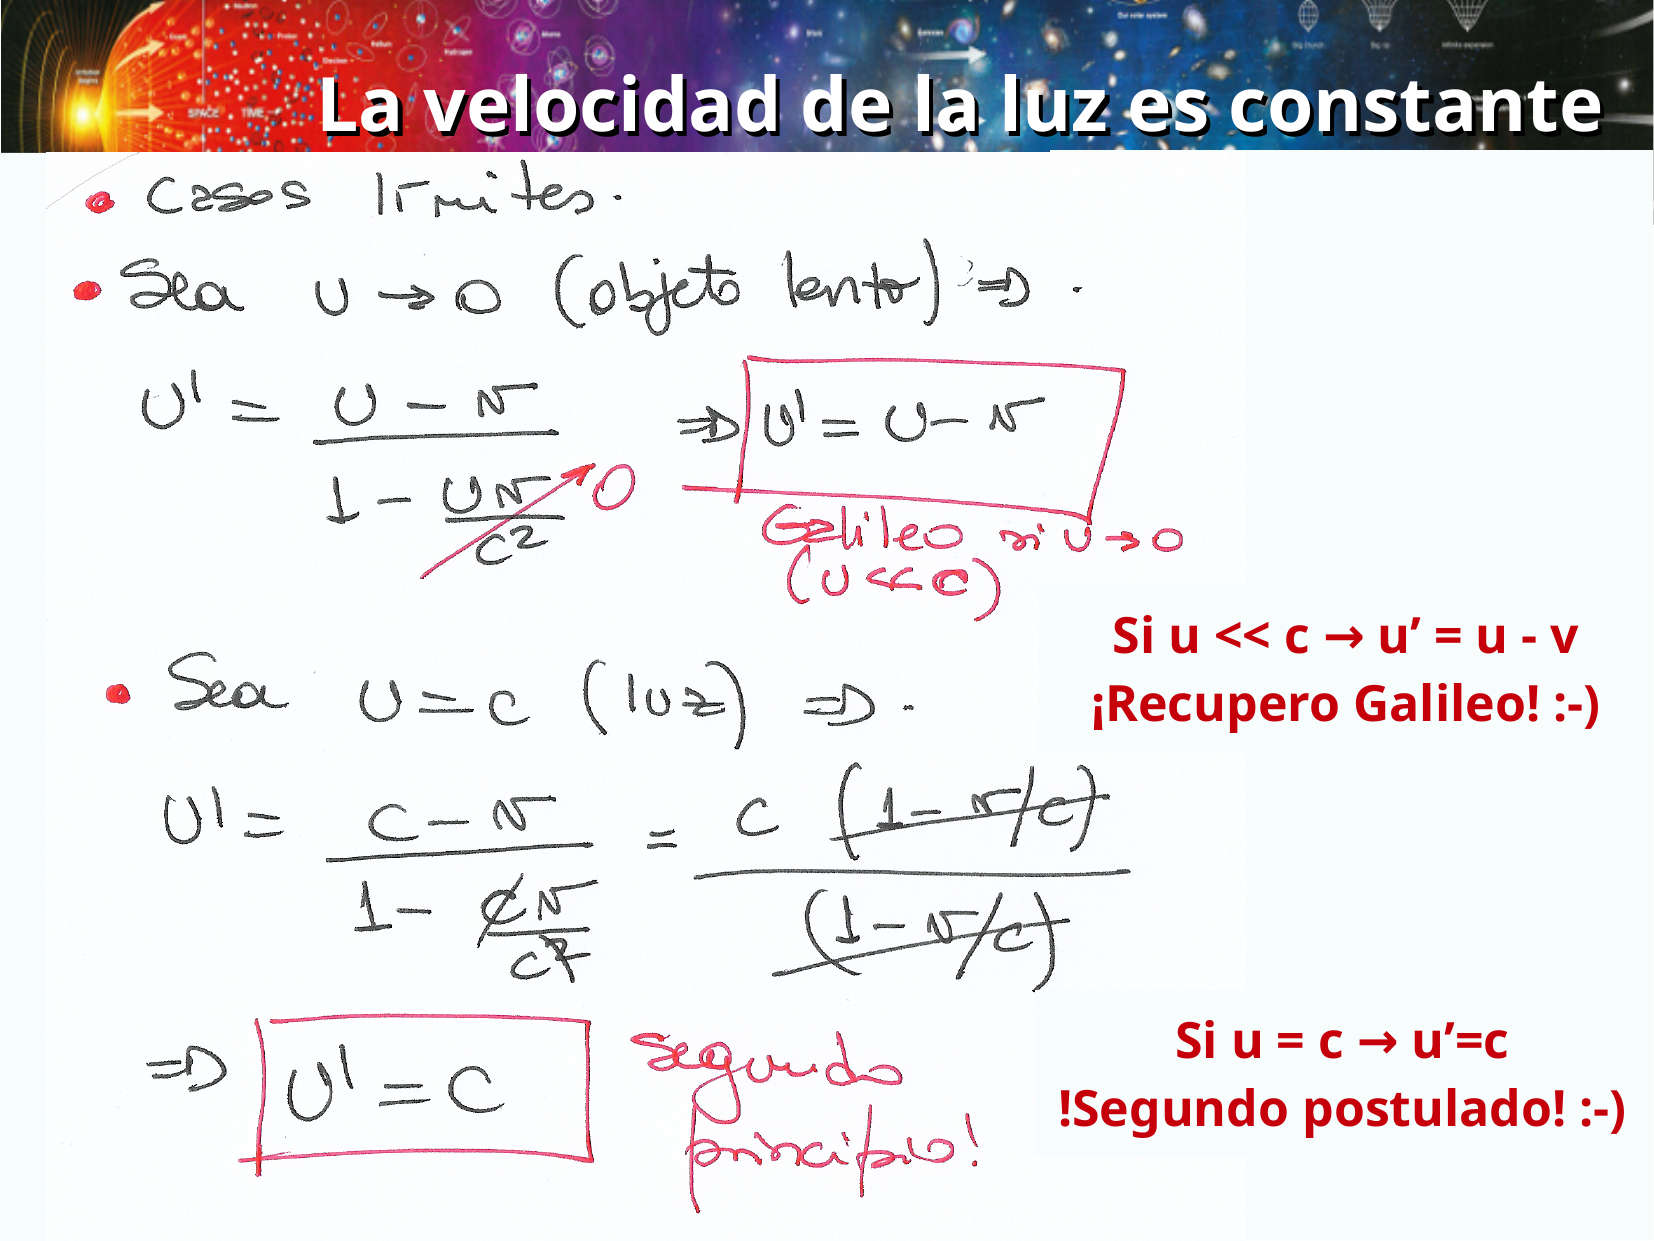

# La velocidad de la luz es constante
Si u << c → u’ = u - v
¡Recupero Galileo! :-)
Si u = c → u’=c
!Segundo postulado! :-)
Ago 29, 2017
H. Asorey - IPAC 2017 - 04
10